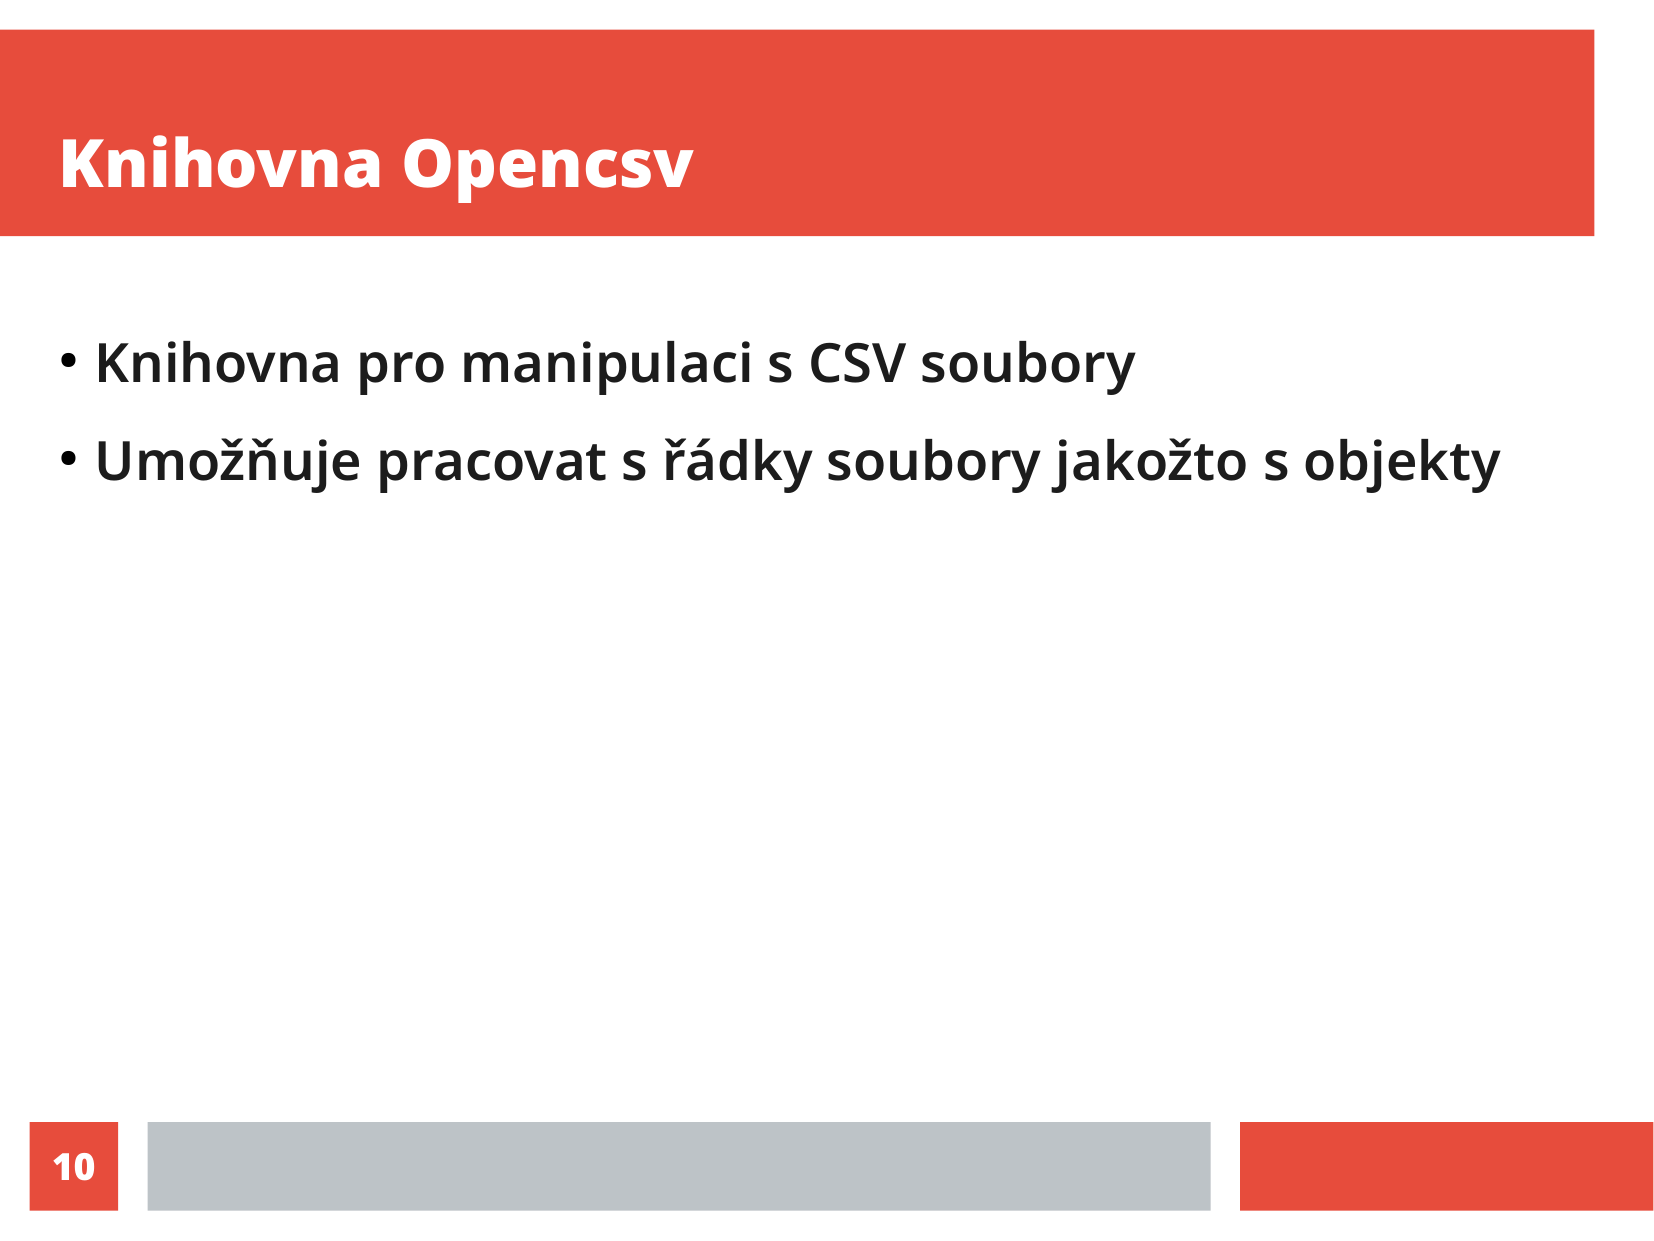

# Knihovna Opencsv
Knihovna pro manipulaci s CSV soubory
Umožňuje pracovat s řádky soubory jakožto s objekty
10